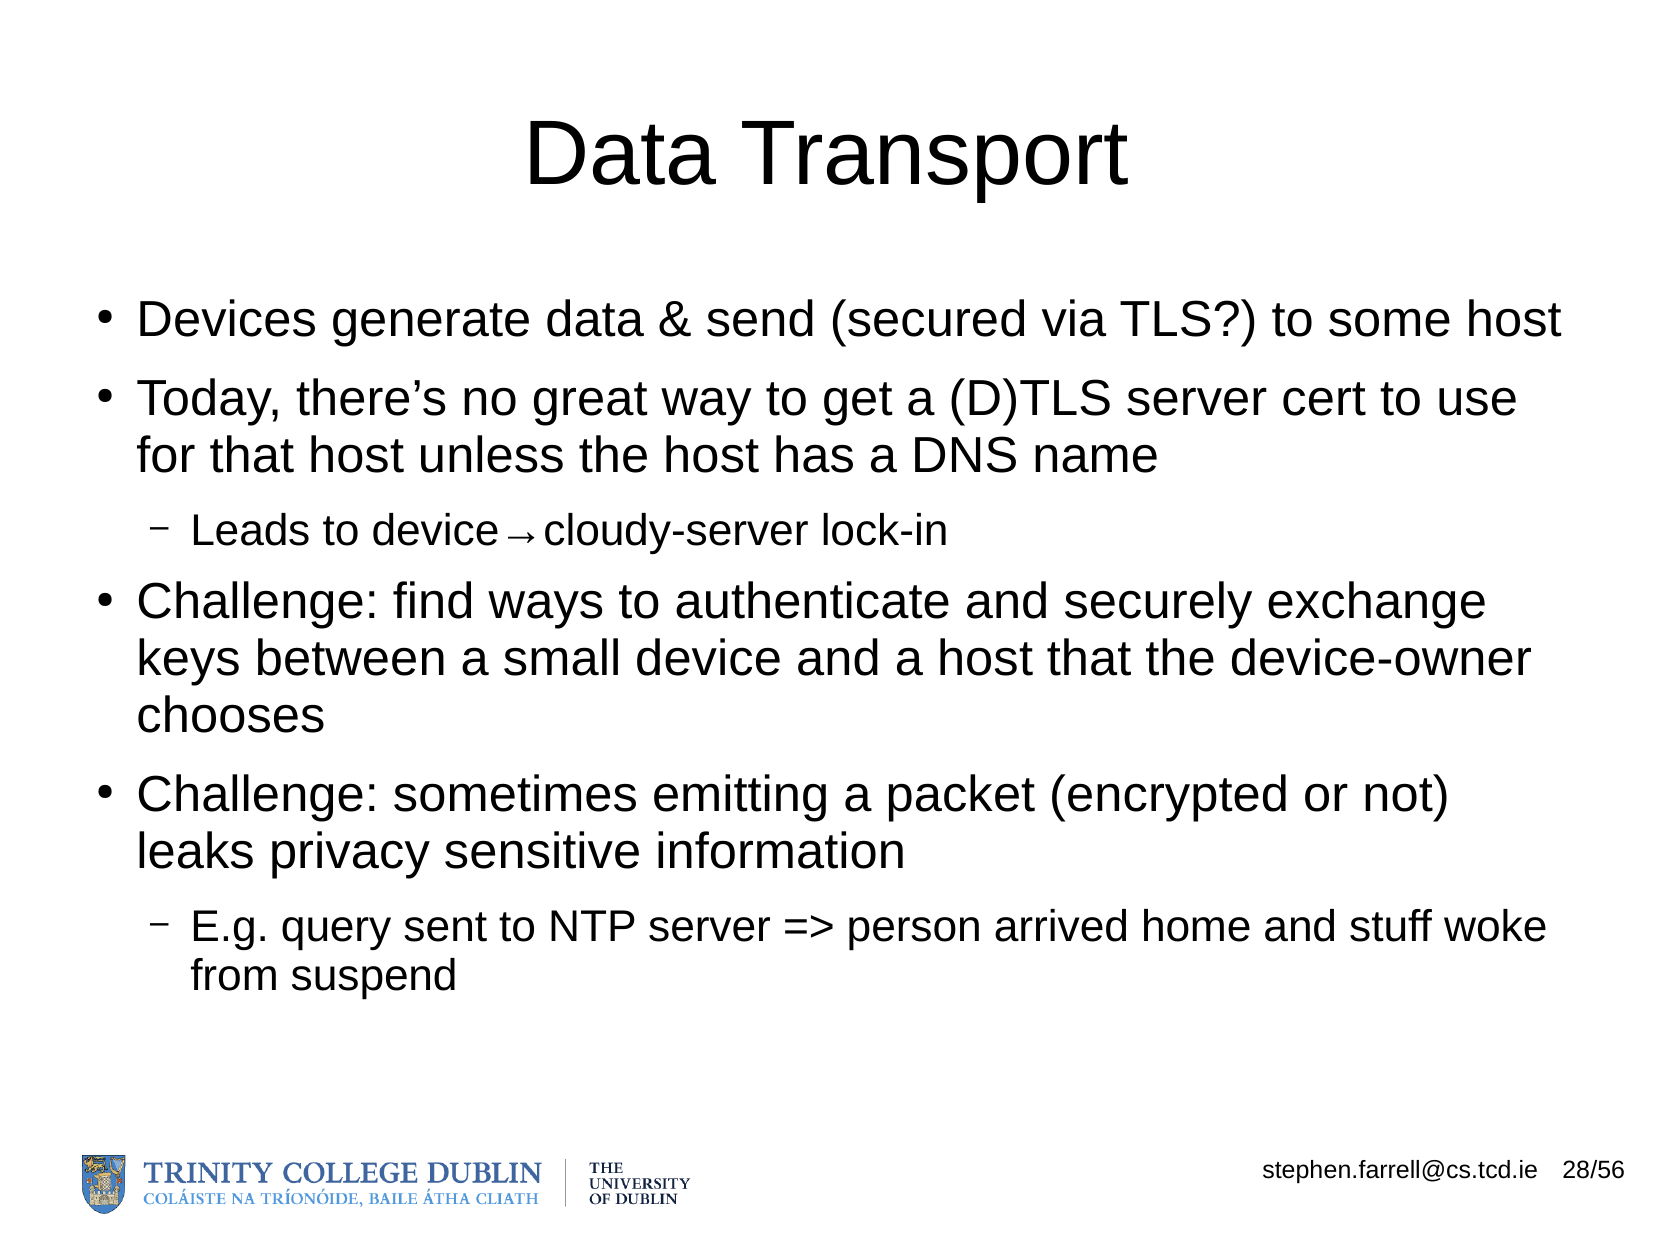

# Data Transport
Devices generate data & send (secured via TLS?) to some host
Today, there’s no great way to get a (D)TLS server cert to use for that host unless the host has a DNS name
Leads to device→cloudy-server lock-in
Challenge: find ways to authenticate and securely exchange keys between a small device and a host that the device-owner chooses
Challenge: sometimes emitting a packet (encrypted or not) leaks privacy sensitive information
E.g. query sent to NTP server => person arrived home and stuff woke from suspend